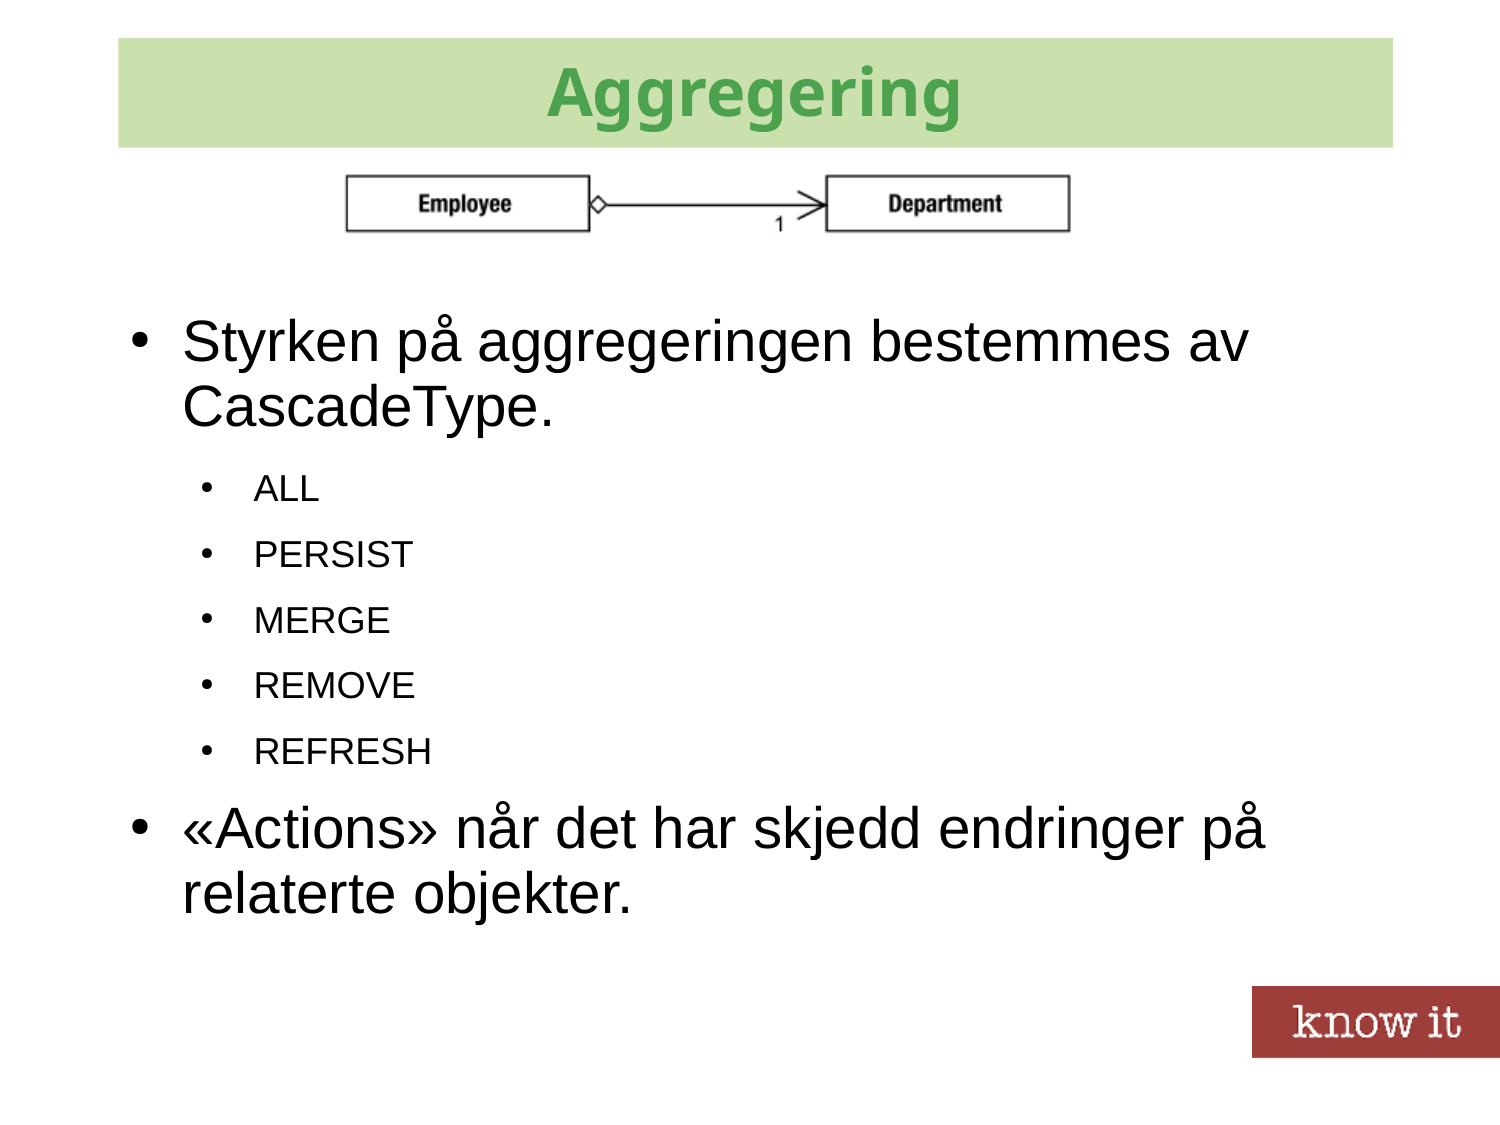

Aggregering
# Styrken på aggregeringen bestemmes av CascadeType.
ALL
PERSIST
MERGE
REMOVE
REFRESH
«Actions» når det har skjedd endringer på relaterte objekter.